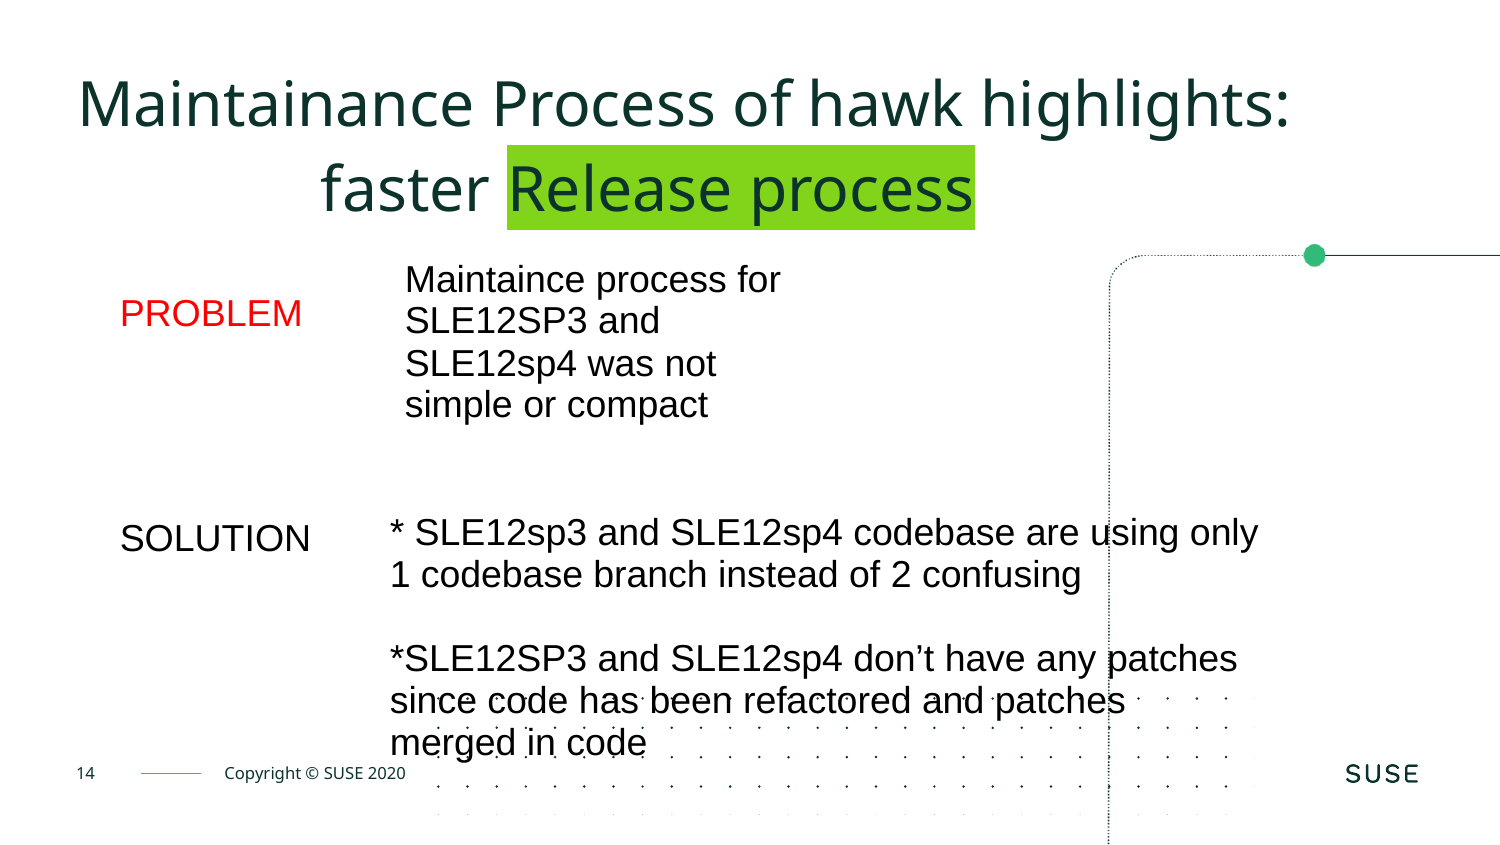

# Maintainance Process of hawk highlights: faster Release process
Maintaince process for SLE12SP3 and SLE12sp4 was not simple or compact
PROBLEM
* SLE12sp3 and SLE12sp4 codebase are using only 1 codebase branch instead of 2 confusing
*SLE12SP3 and SLE12sp4 don’t have any patches since code has been refactored and patches merged in code
SOLUTION